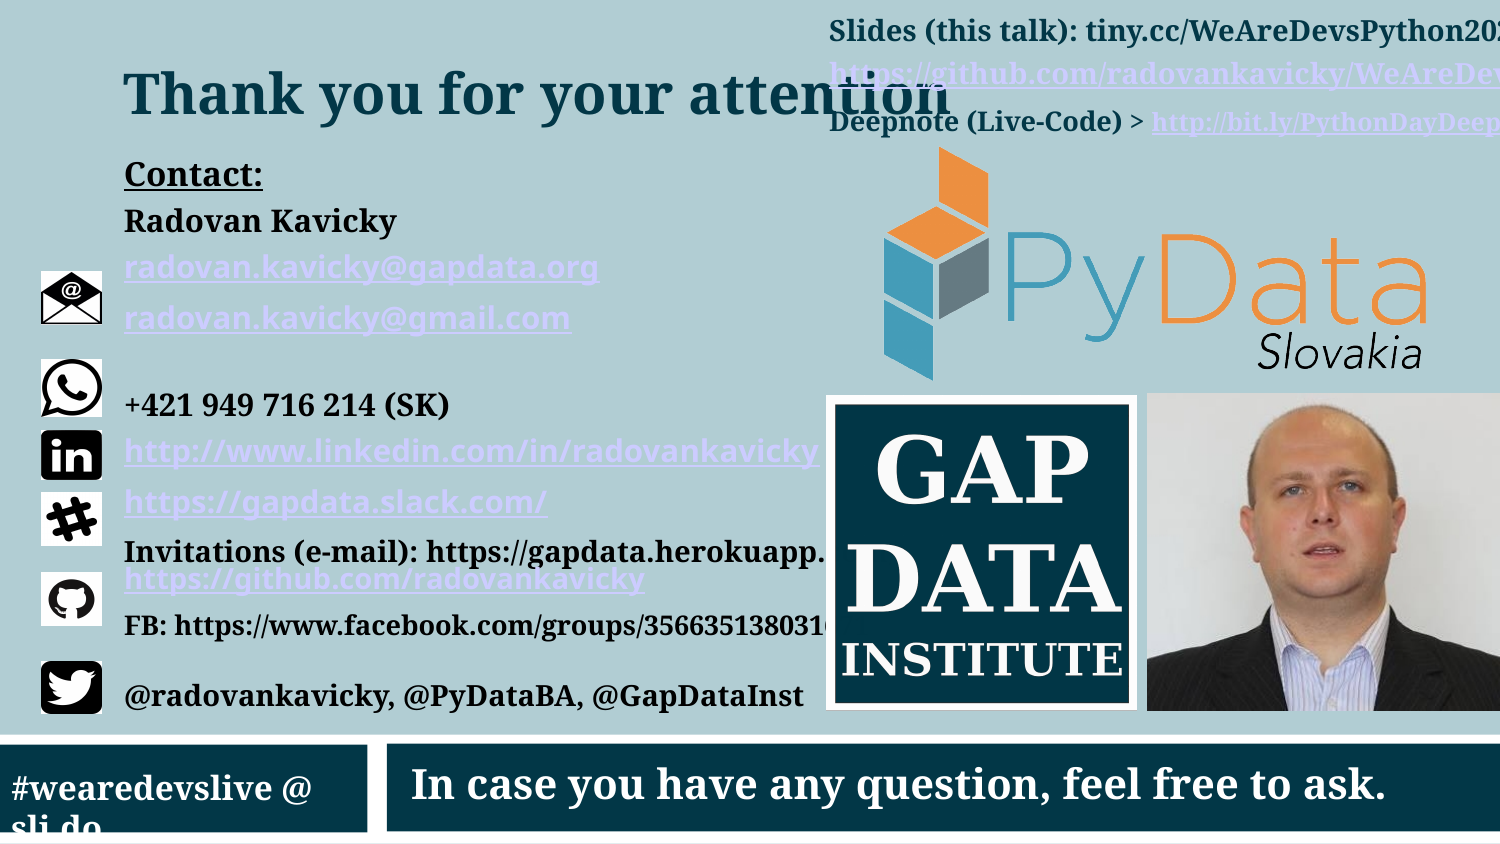

Slides (this talk): tiny.cc/WeAreDevsPython2021
https://github.com/radovankavicky/WeAreDevs2021
Deepnote (Live-Code) > http://bit.ly/PythonDayDeepnote
Thank you for your attention
Contact:
Radovan Kavicky
radovan.kavicky@gapdata.org
radovan.kavicky@gmail.com
+421 949 716 214 (SK)
http://www.linkedin.com/in/radovankavicky
https://gapdata.slack.com/
Invitations (e-mail): https://gapdata.herokuapp.com/
https://github.com/radovankavicky
FB: https://www.facebook.com/groups/356635138031671
@radovankavicky, @PyDataBA, @GapDataInst
In case you have any question, feel free to ask.
#wearedevslive @ sli.do